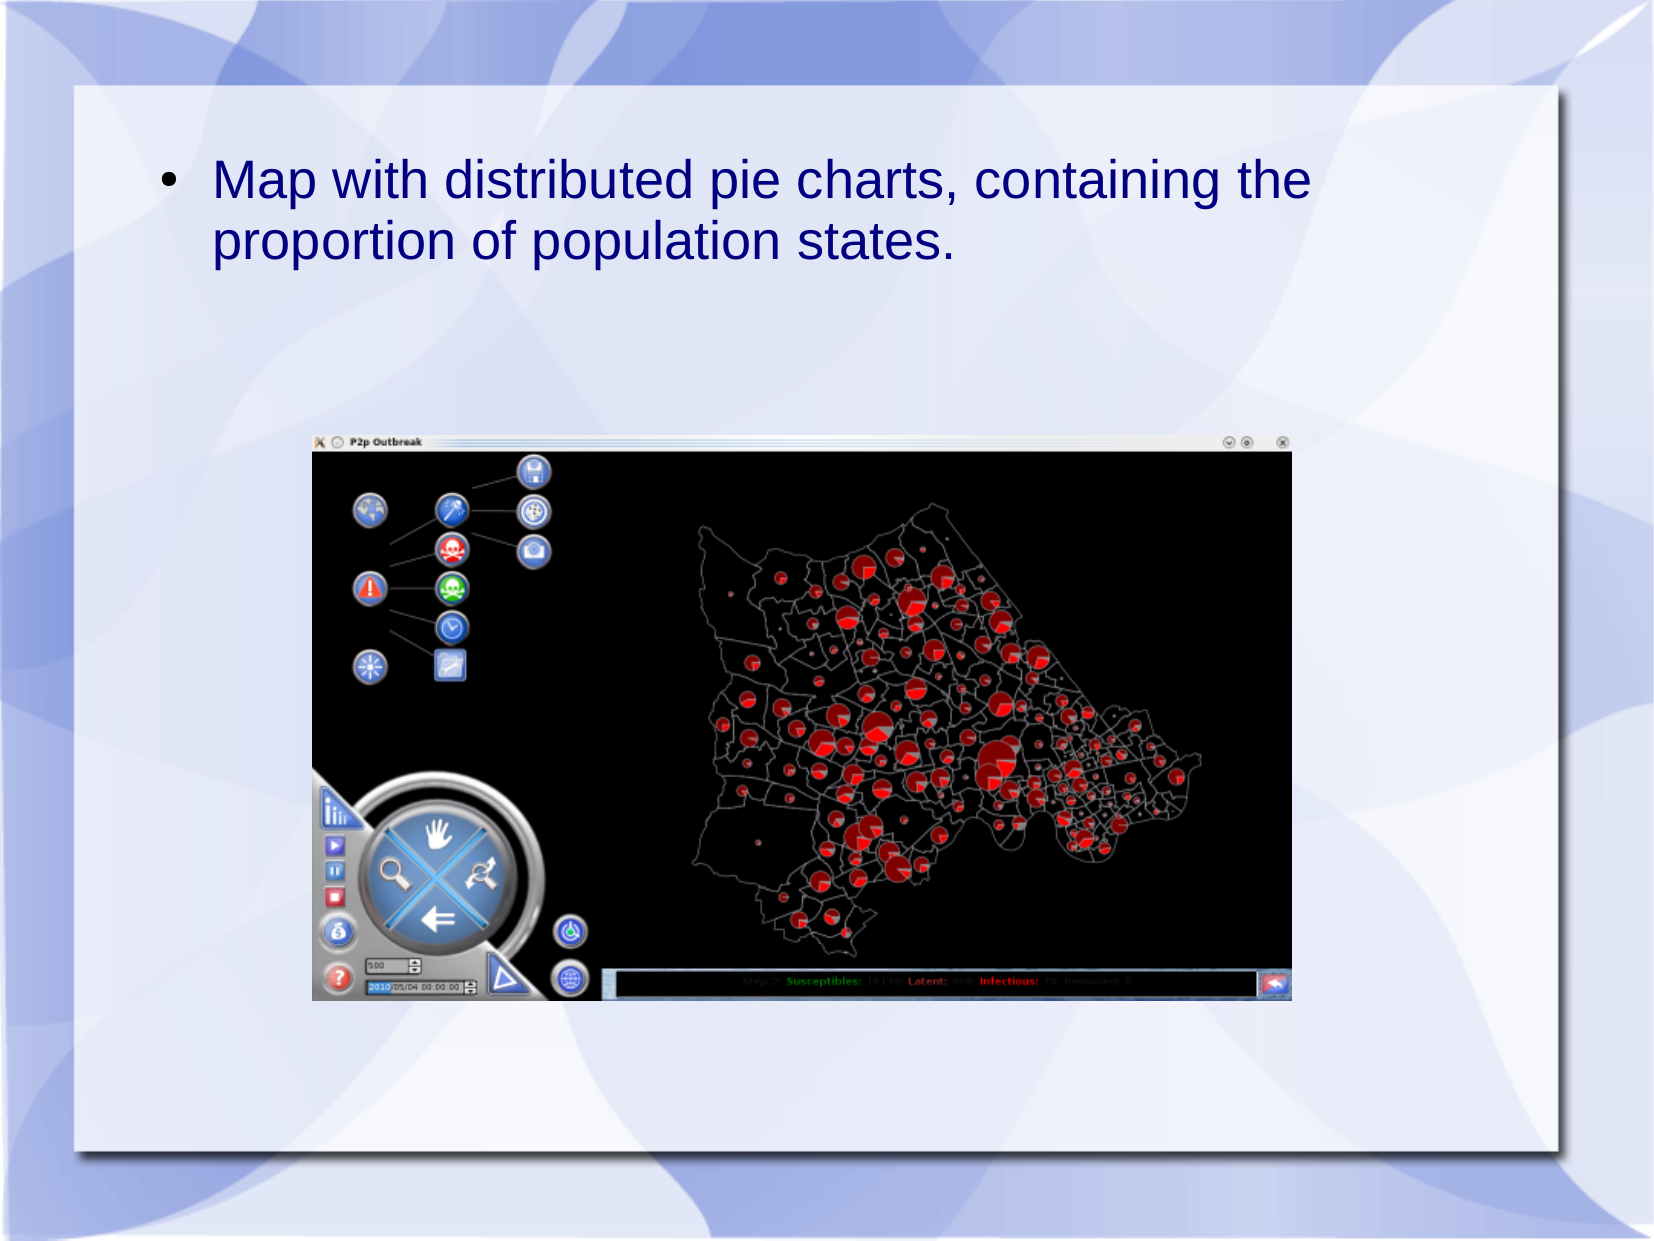

# Map with distributed pie charts, containing the proportion of population states.